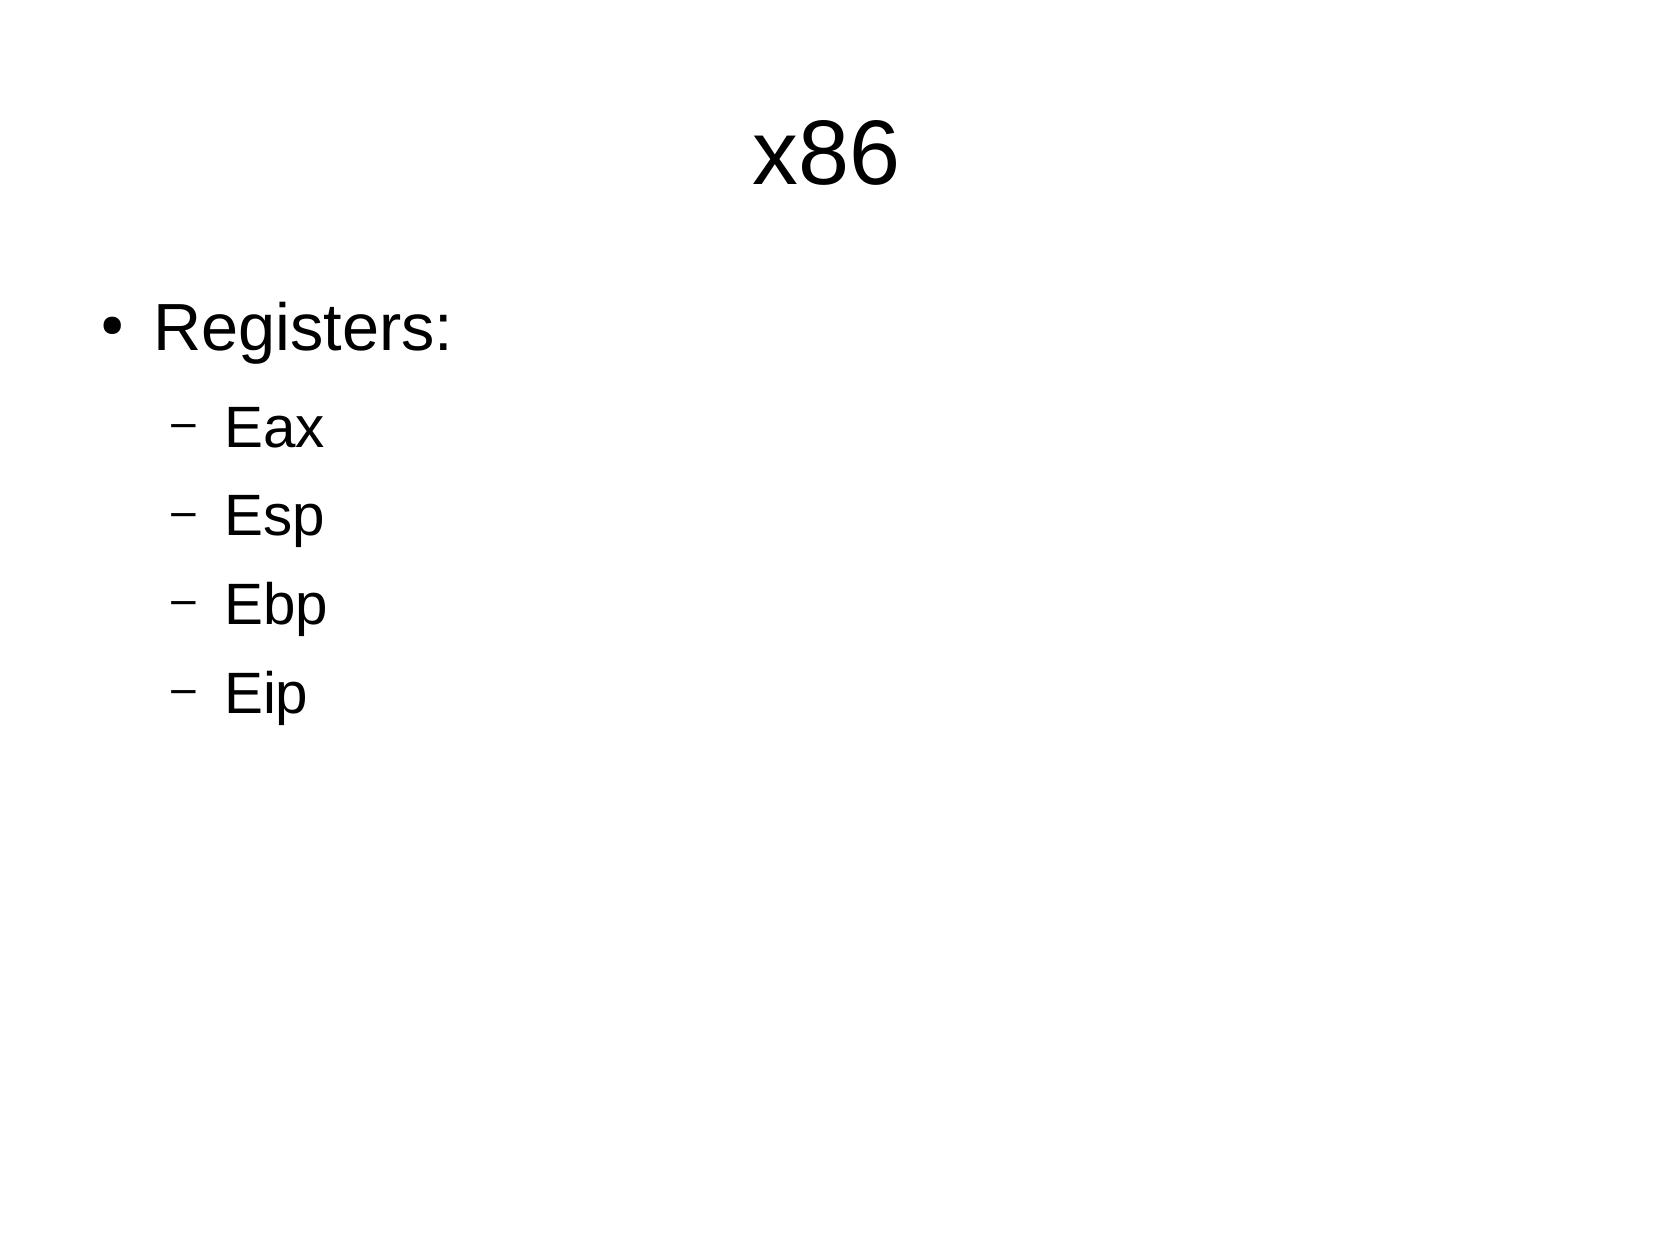

# x86
Registers:
Eax
Esp
Ebp
Eip